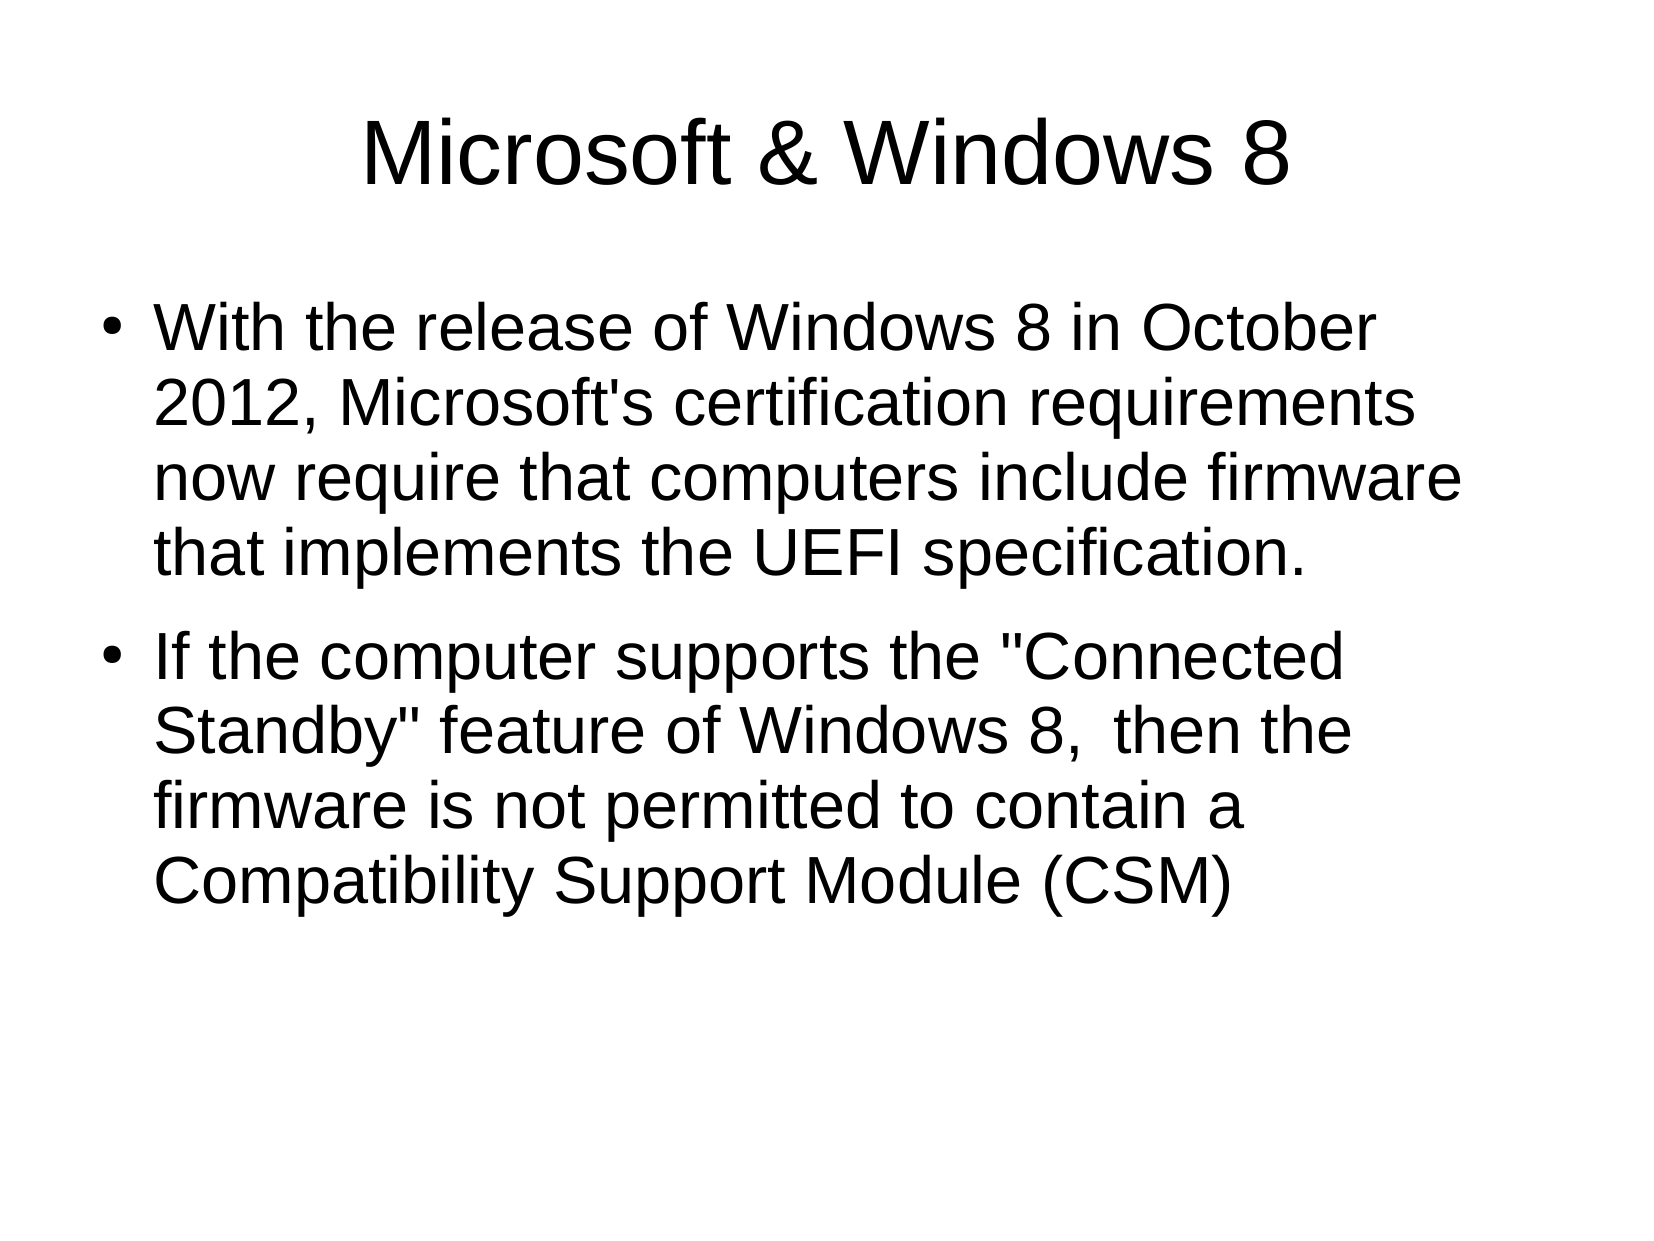

# Microsoft & Windows 8
With the release of Windows 8 in October 2012, Microsoft's certification requirements now require that computers include firmware that implements the UEFI specification.
If the computer supports the "Connected Standby" feature of Windows 8, 	then the firmware is not permitted to contain a Compatibility Support Module (CSM)